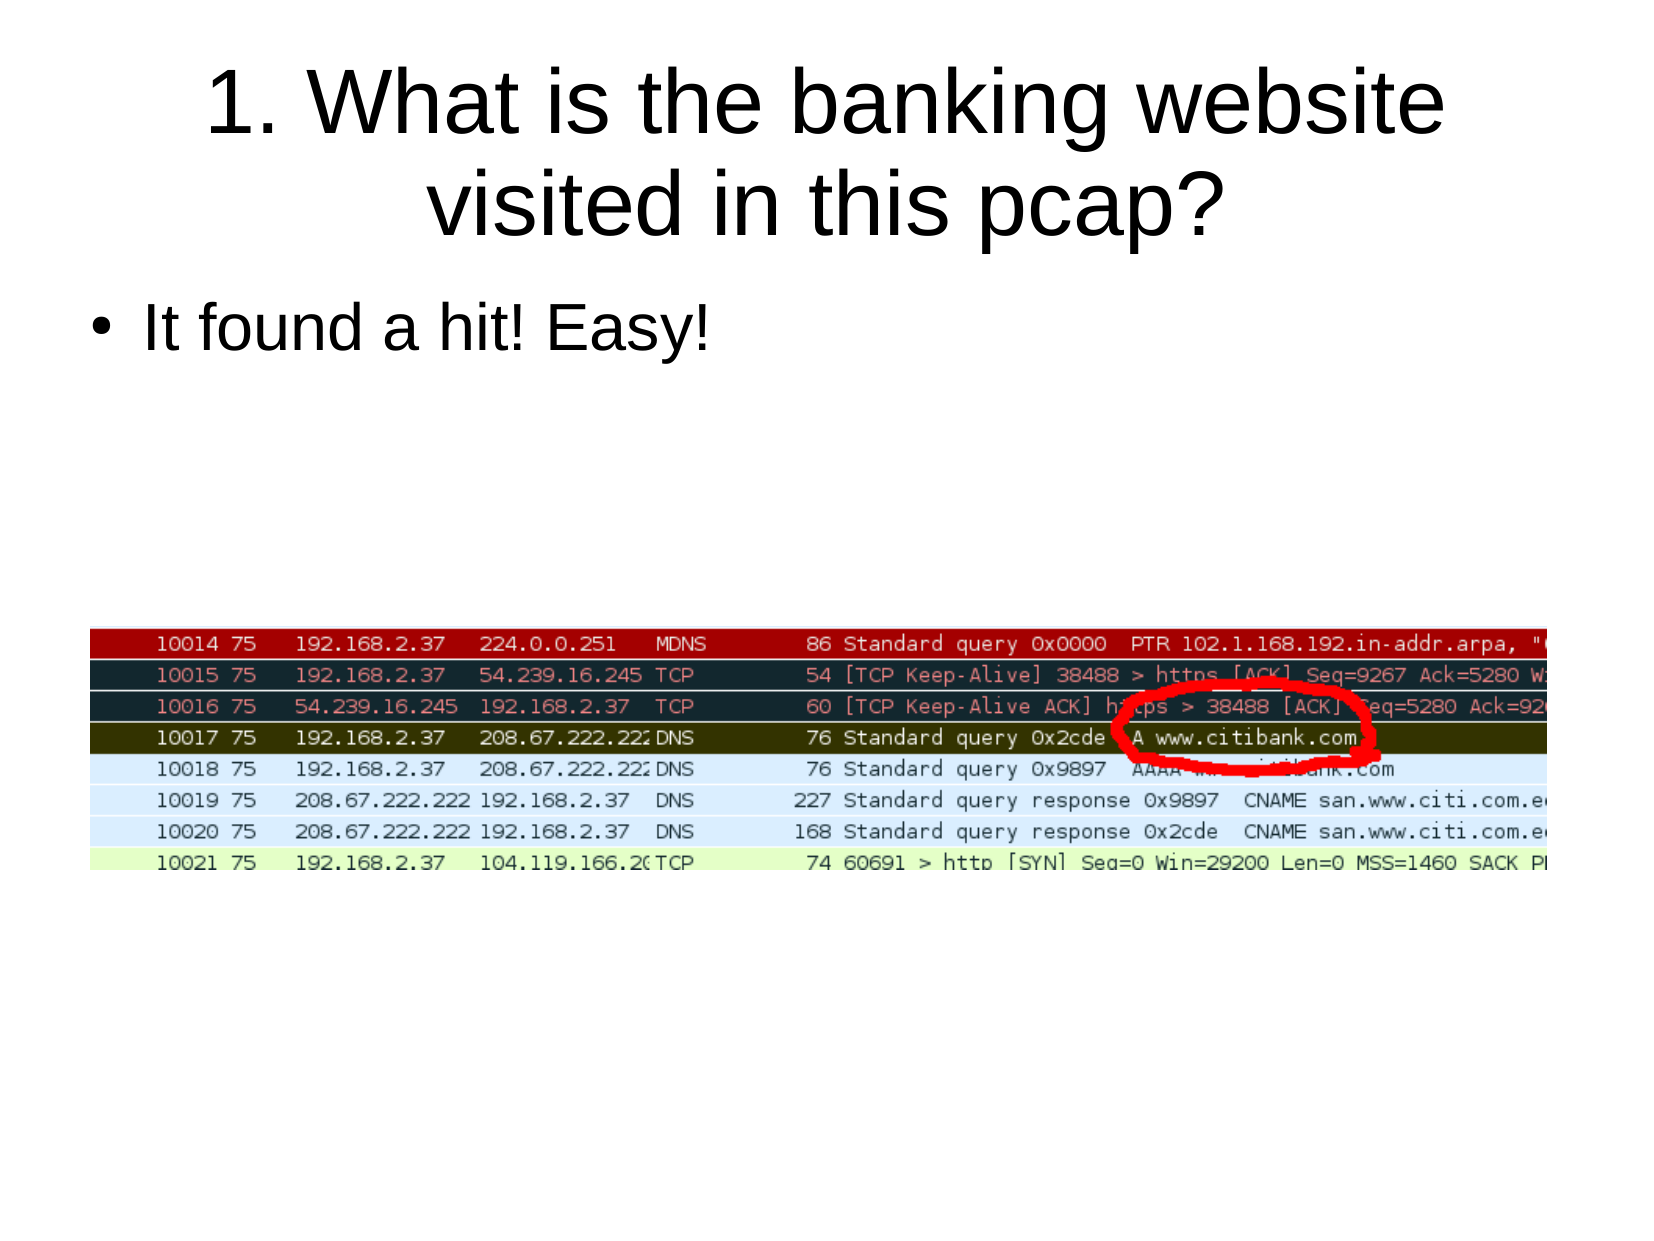

# 1. What is the banking website visited in this pcap?
It found a hit! Easy!